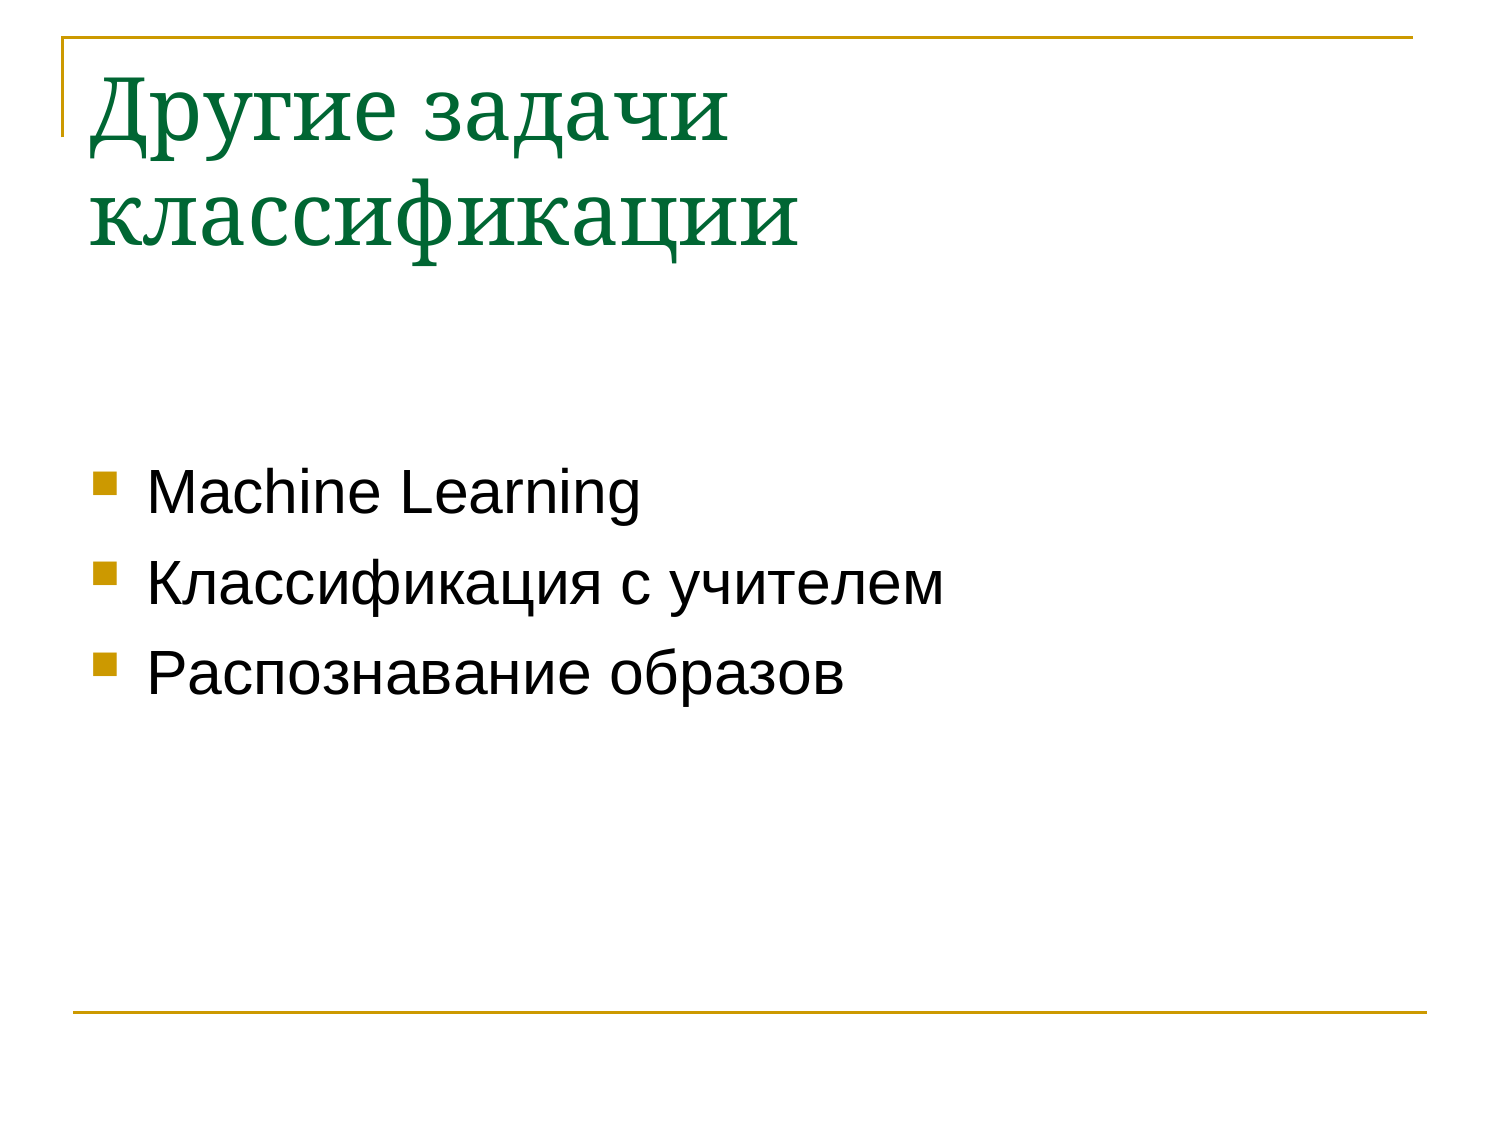

# Другие задачи классификации
Machine Learning
Классификация с учителем
Распознавание образов